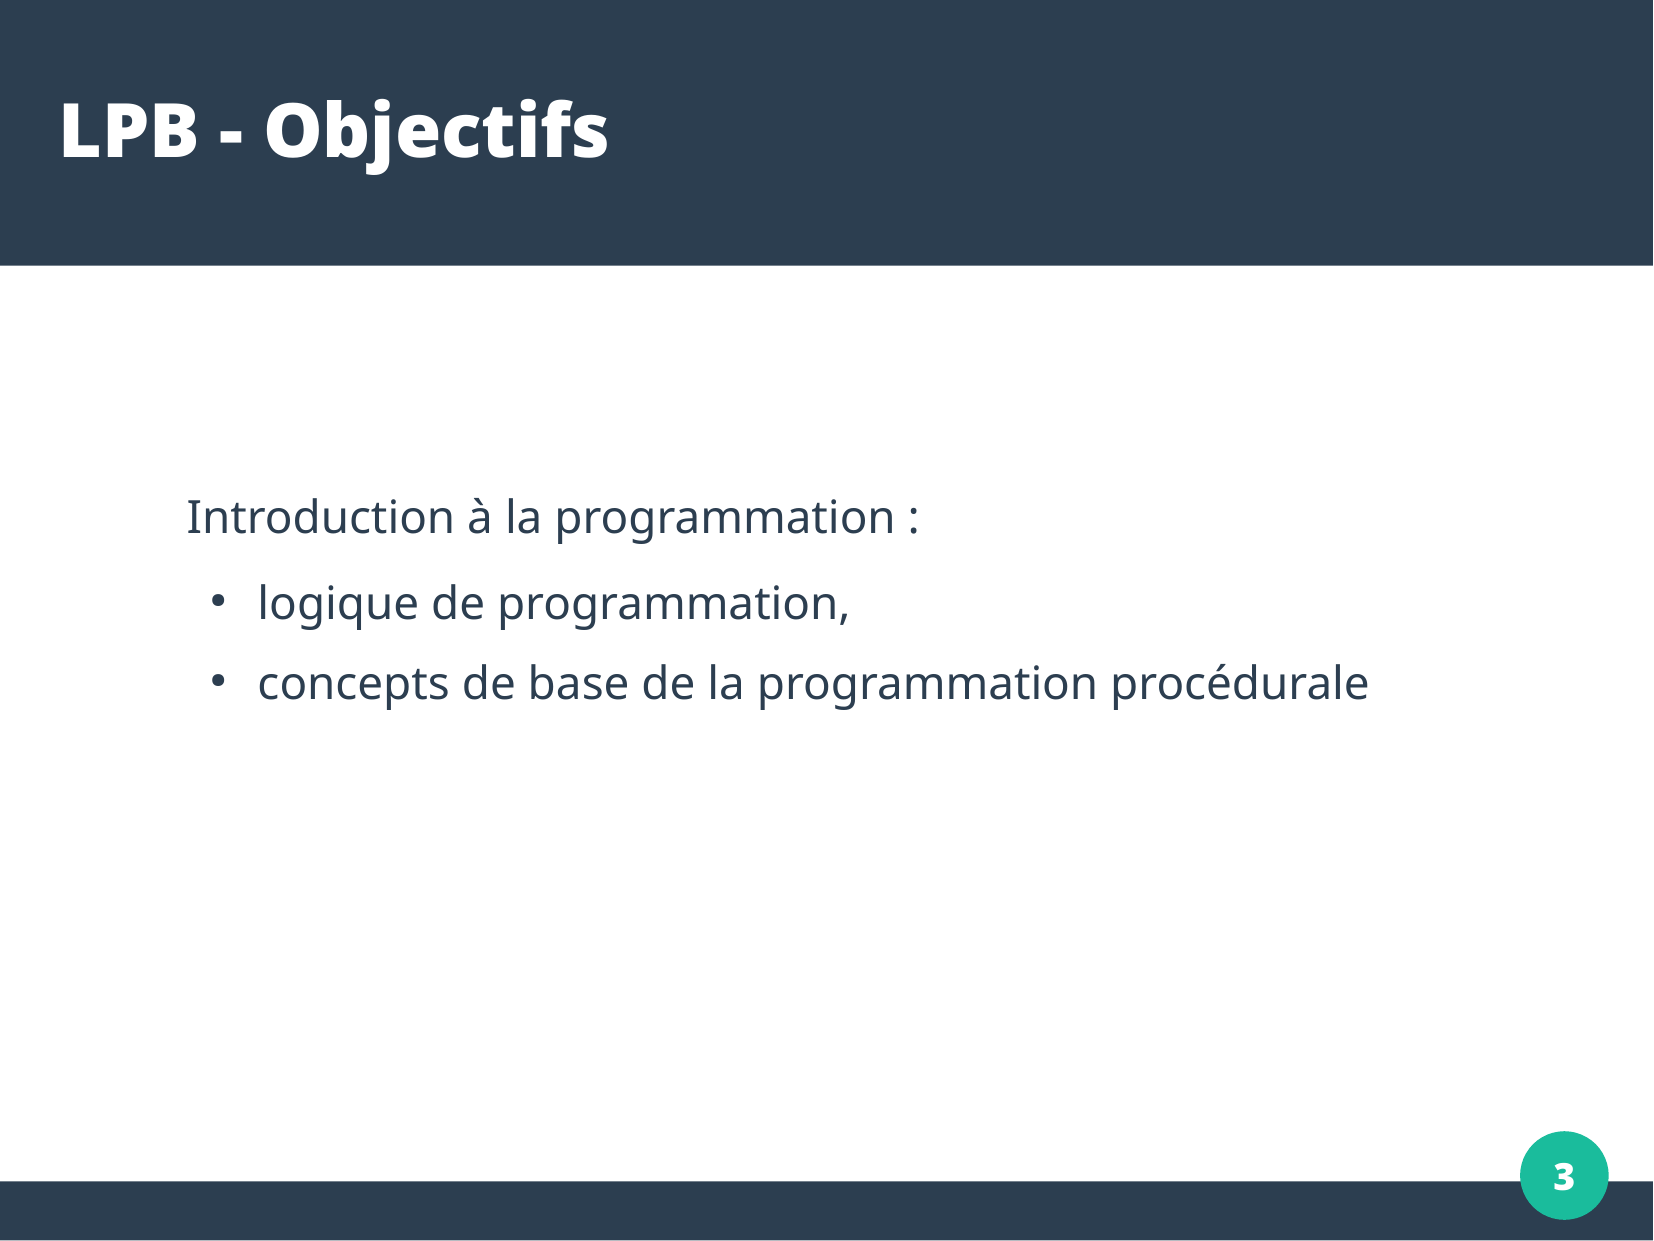

# LPB - Objectifs
Introduction à la programmation :
logique de programmation,
concepts de base de la programmation procédurale
3